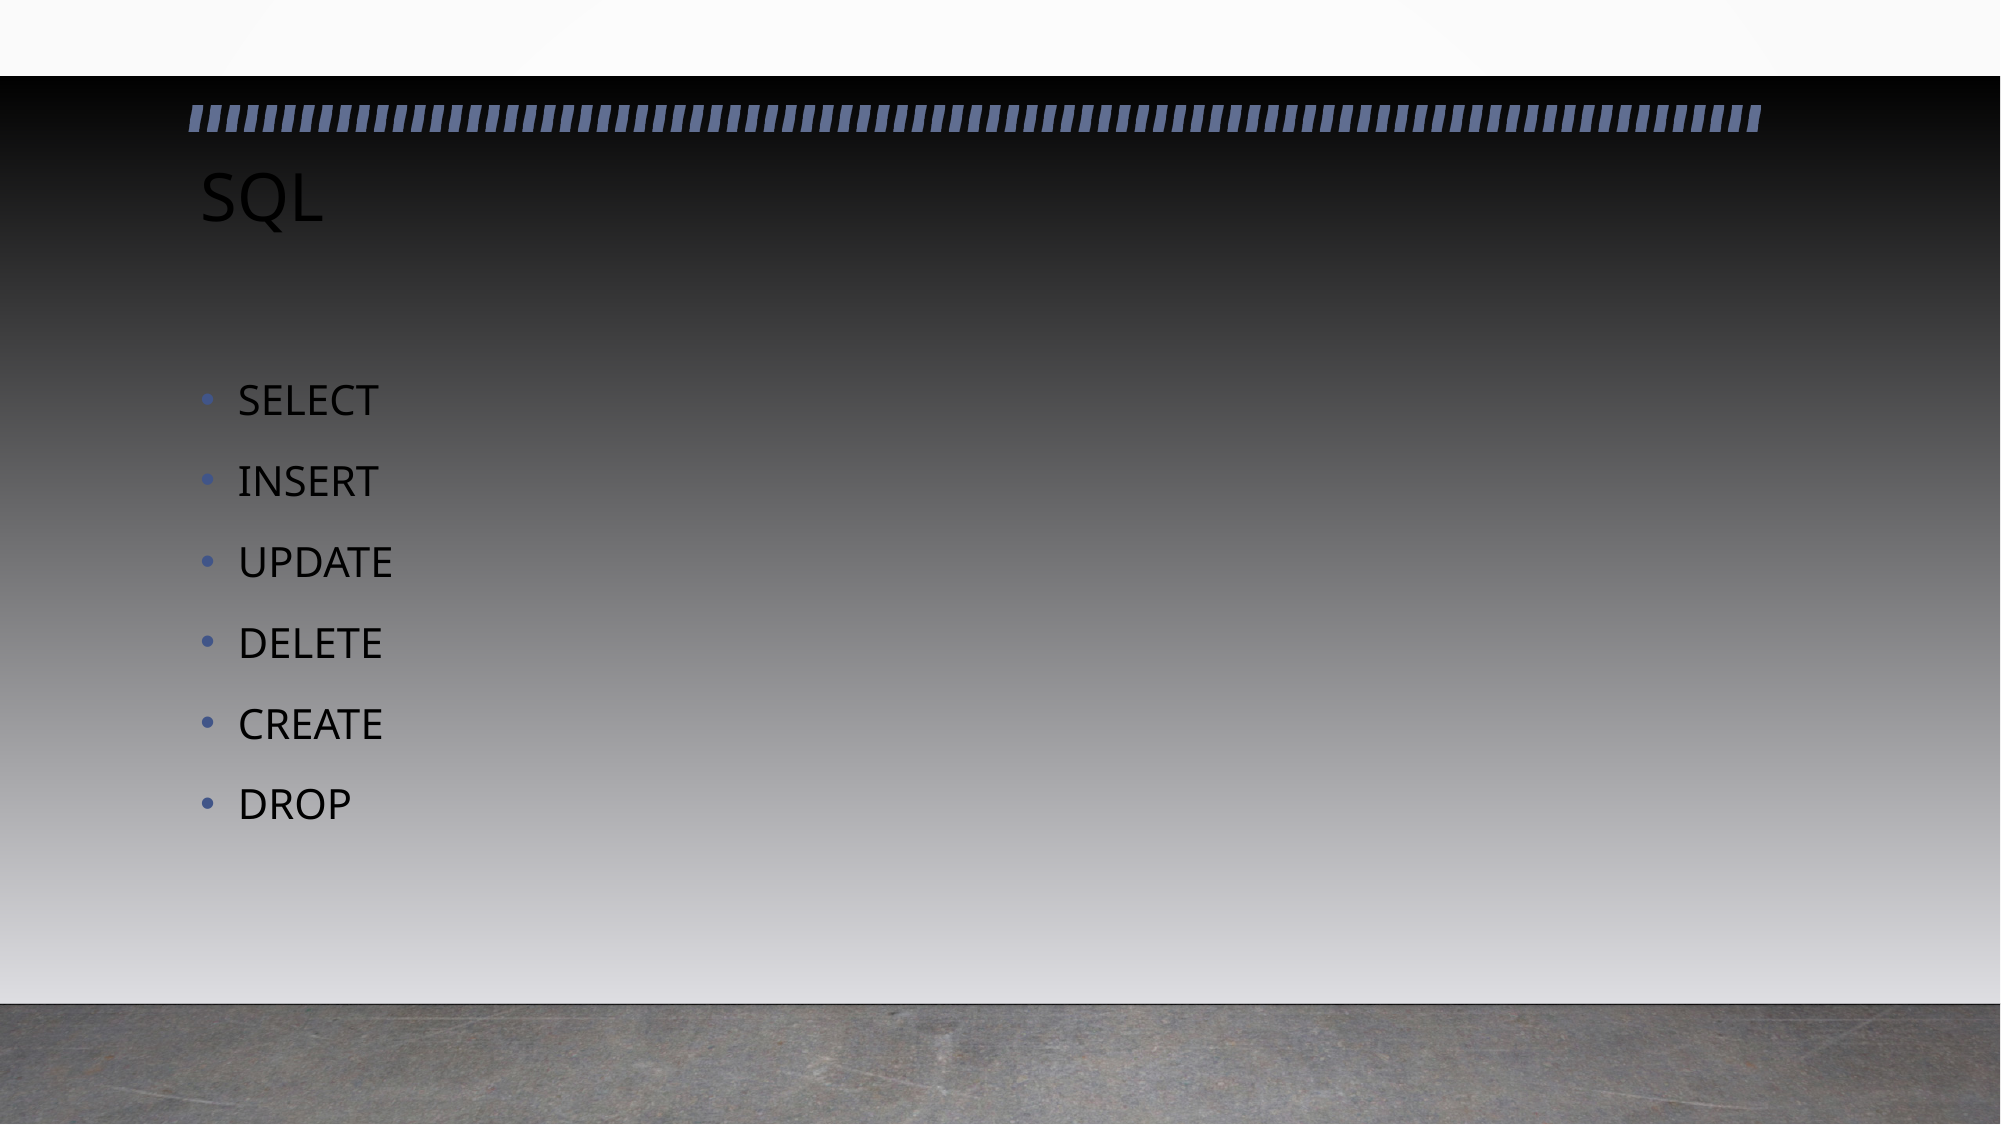

# SQL
SELECT
INSERT
UPDATE
DELETE
CREATE
DROP